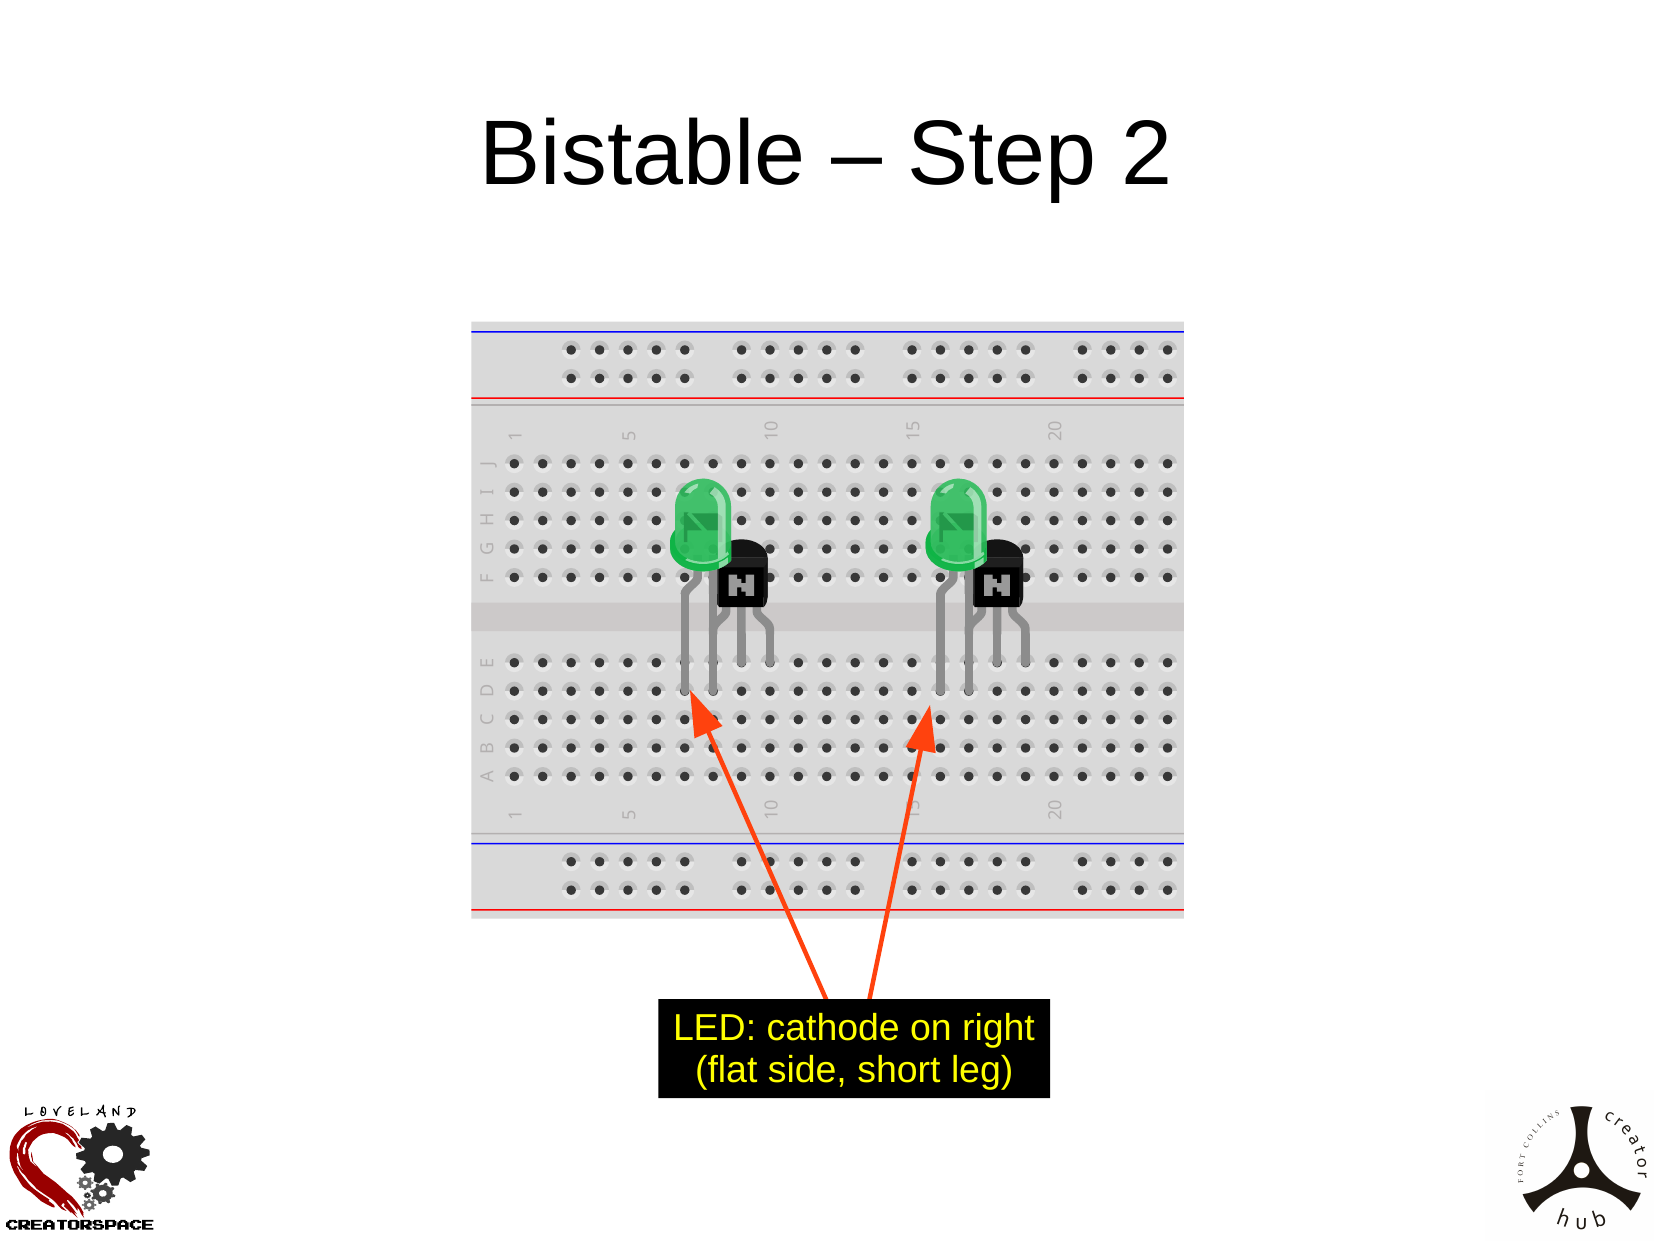

# Bistable – Step 2
LED: cathode on right
(flat side, short leg)